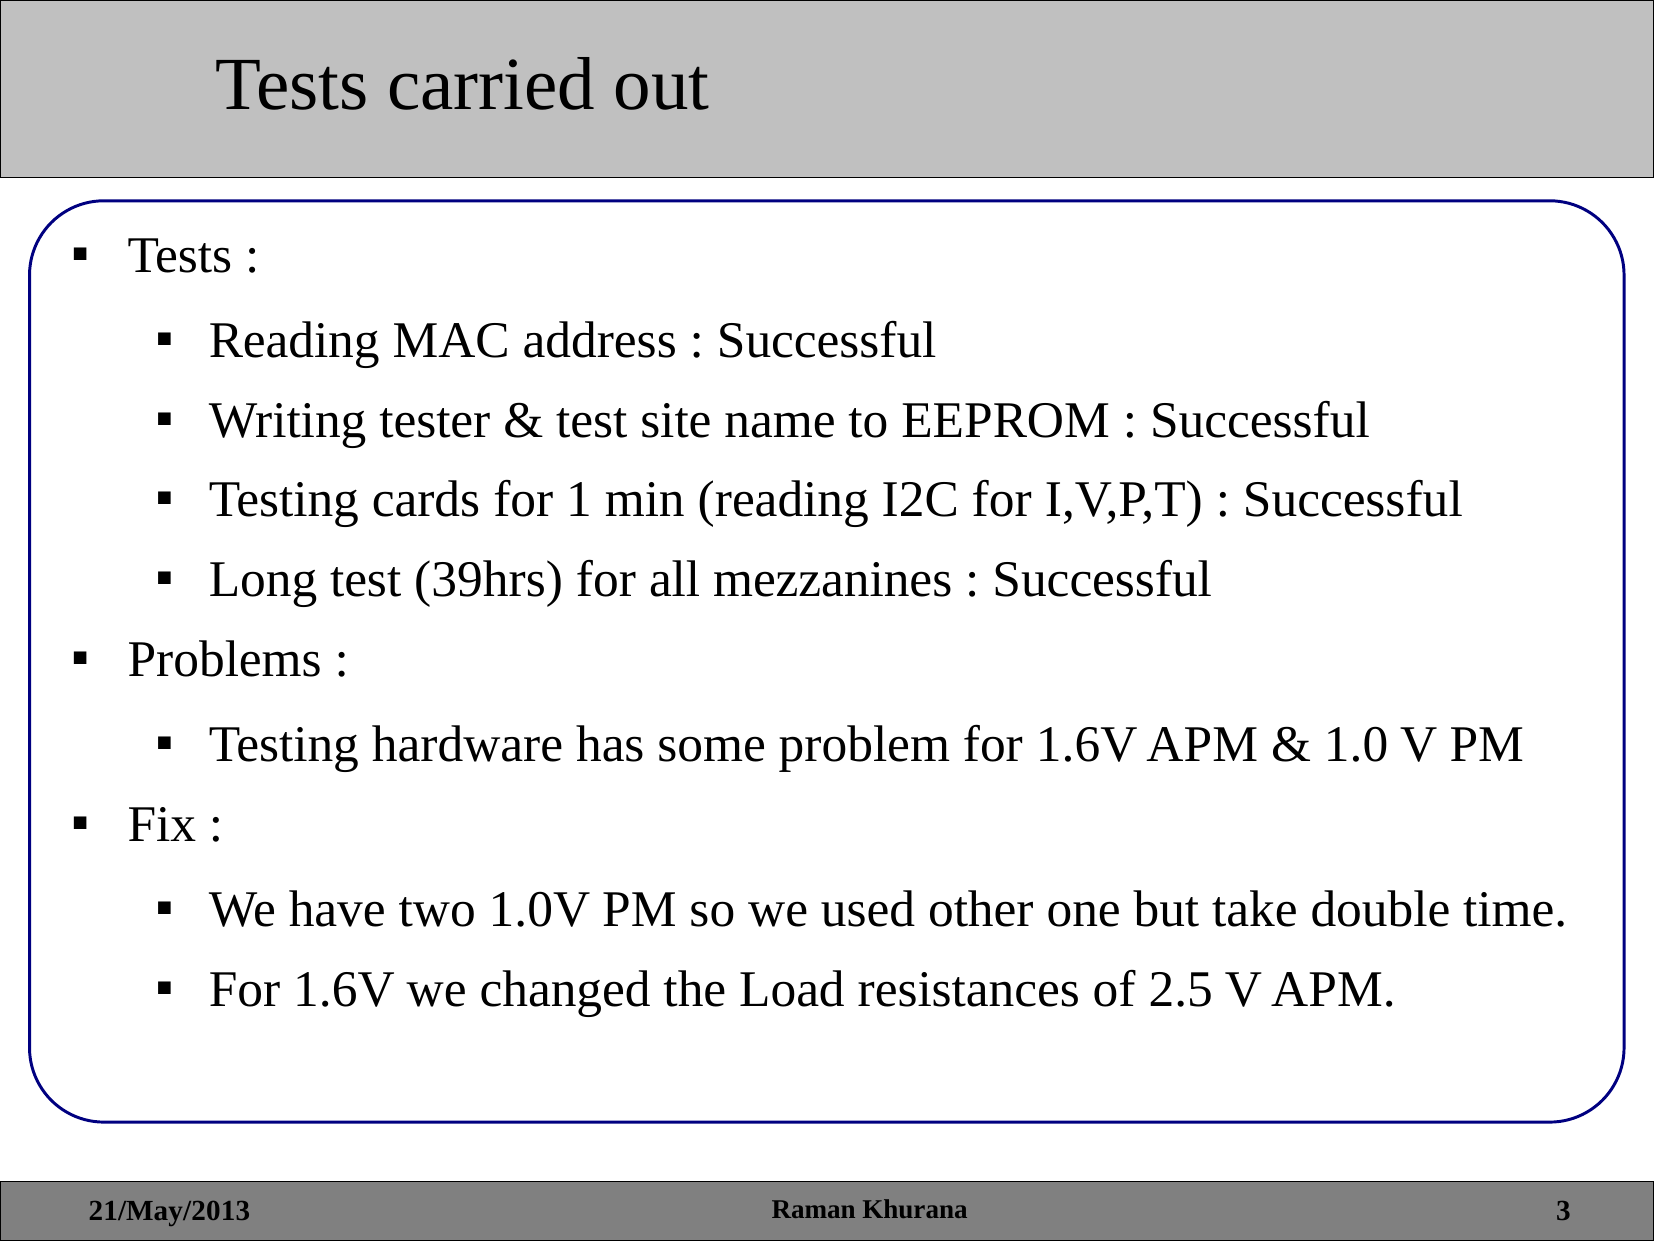

Tests carried out
# Tests :
Reading MAC address : Successful
Writing tester & test site name to EEPROM : Successful
Testing cards for 1 min (reading I2C for I,V,P,T) : Successful
Long test (39hrs) for all mezzanines : Successful
Problems :
Testing hardware has some problem for 1.6V APM & 1.0 V PM
Fix :
We have two 1.0V PM so we used other one but take double time.
For 1.6V we changed the Load resistances of 2.5 V APM.
3